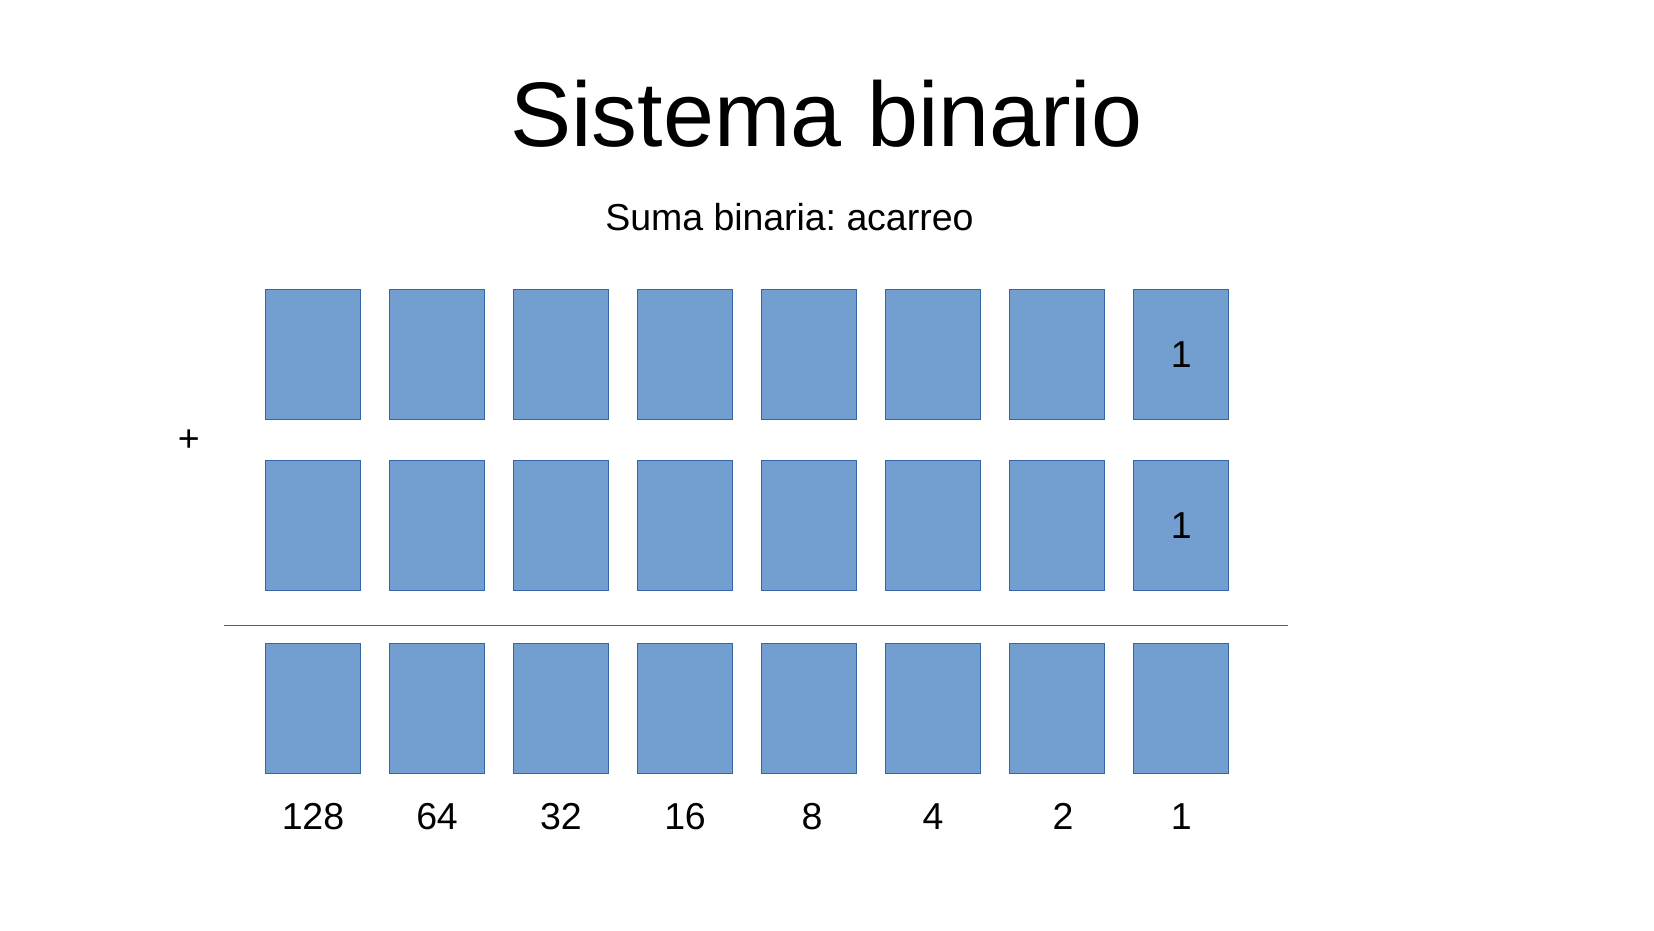

# Sistema binario
Suma binaria: acarreo
1
+
1
128
64
32
16
8
4
2
1